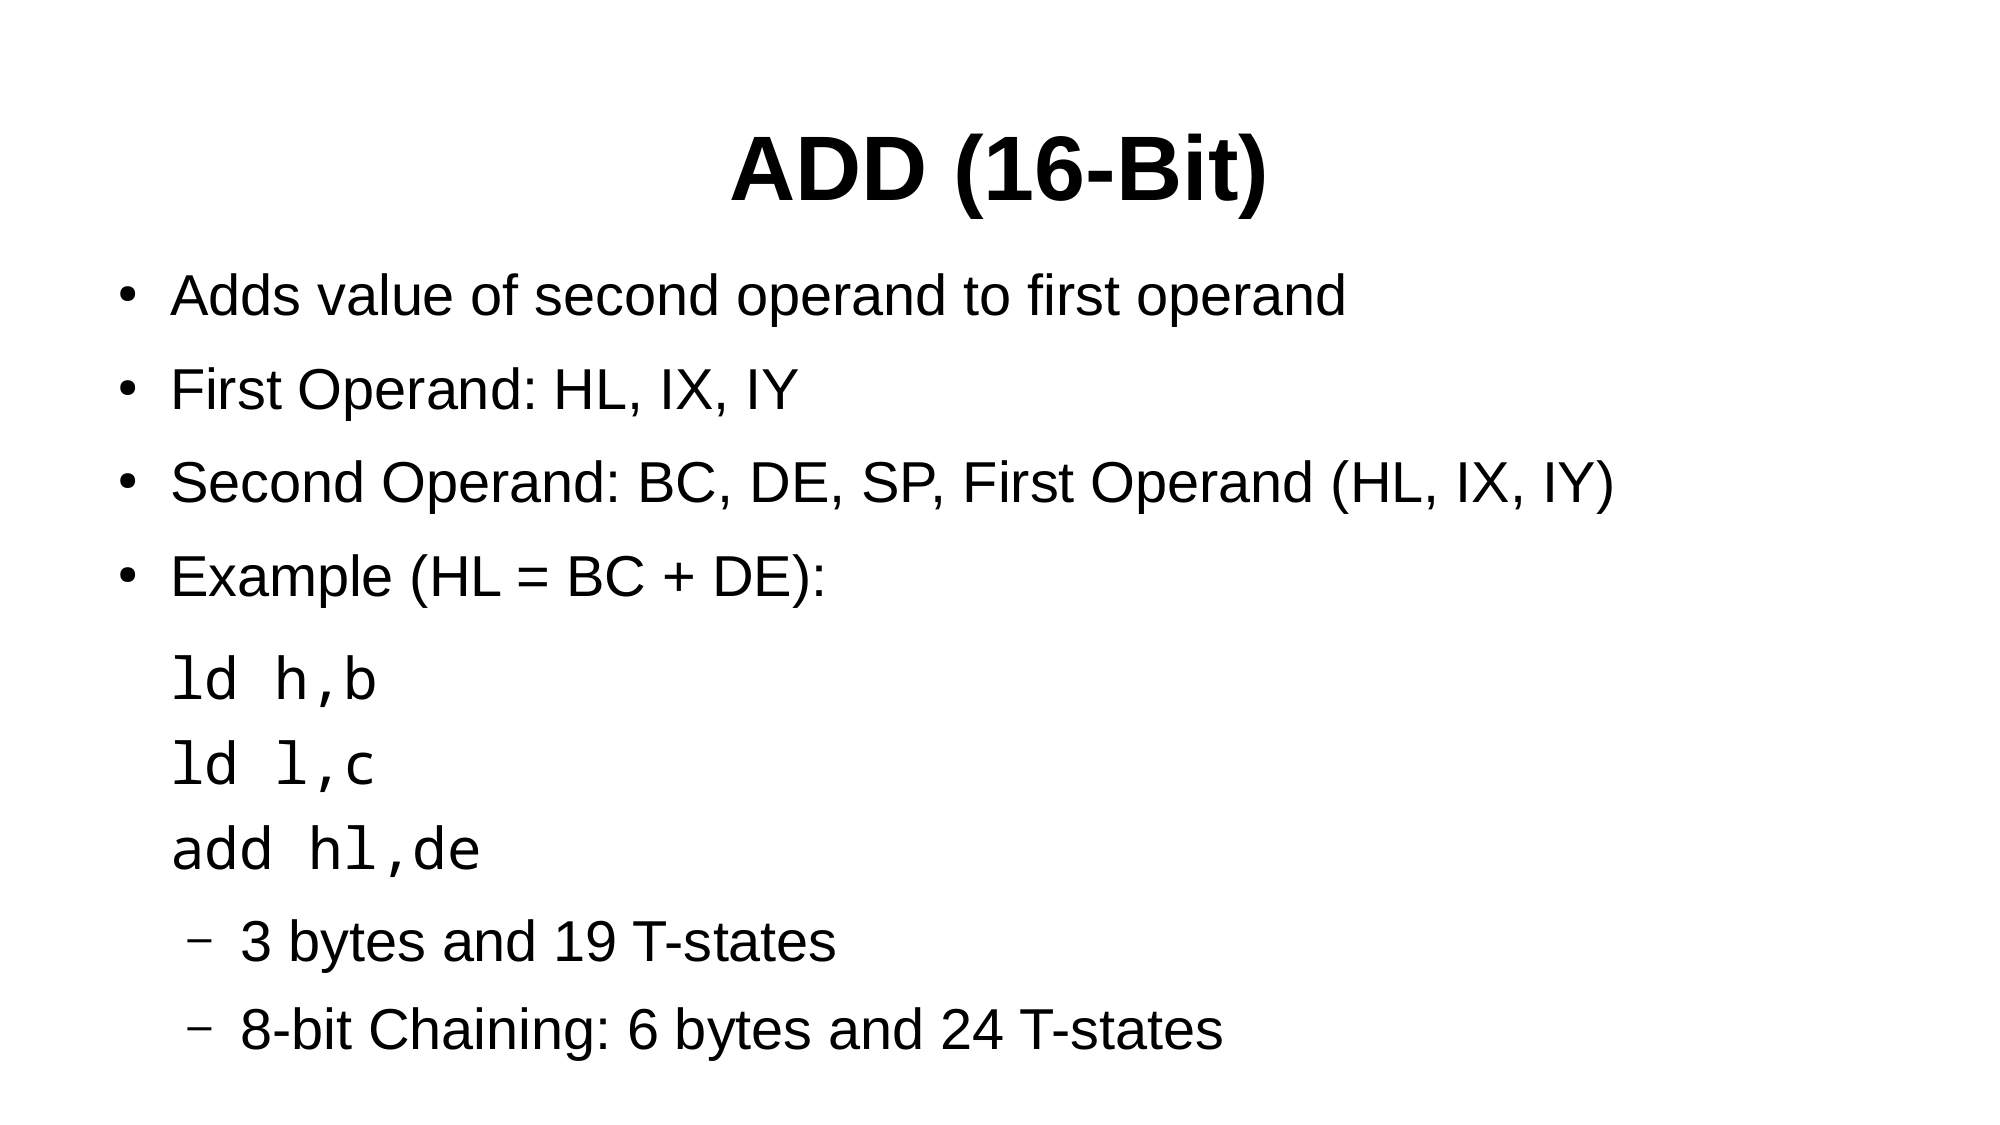

# ADD (16-Bit)
Adds value of second operand to first operand
First Operand: HL, IX, IY
Second Operand: BC, DE, SP, First Operand (HL, IX, IY)
Example (HL = BC + DE):
ld h,b
ld l,c
add hl,de
3 bytes and 19 T-states
8-bit Chaining: 6 bytes and 24 T-states